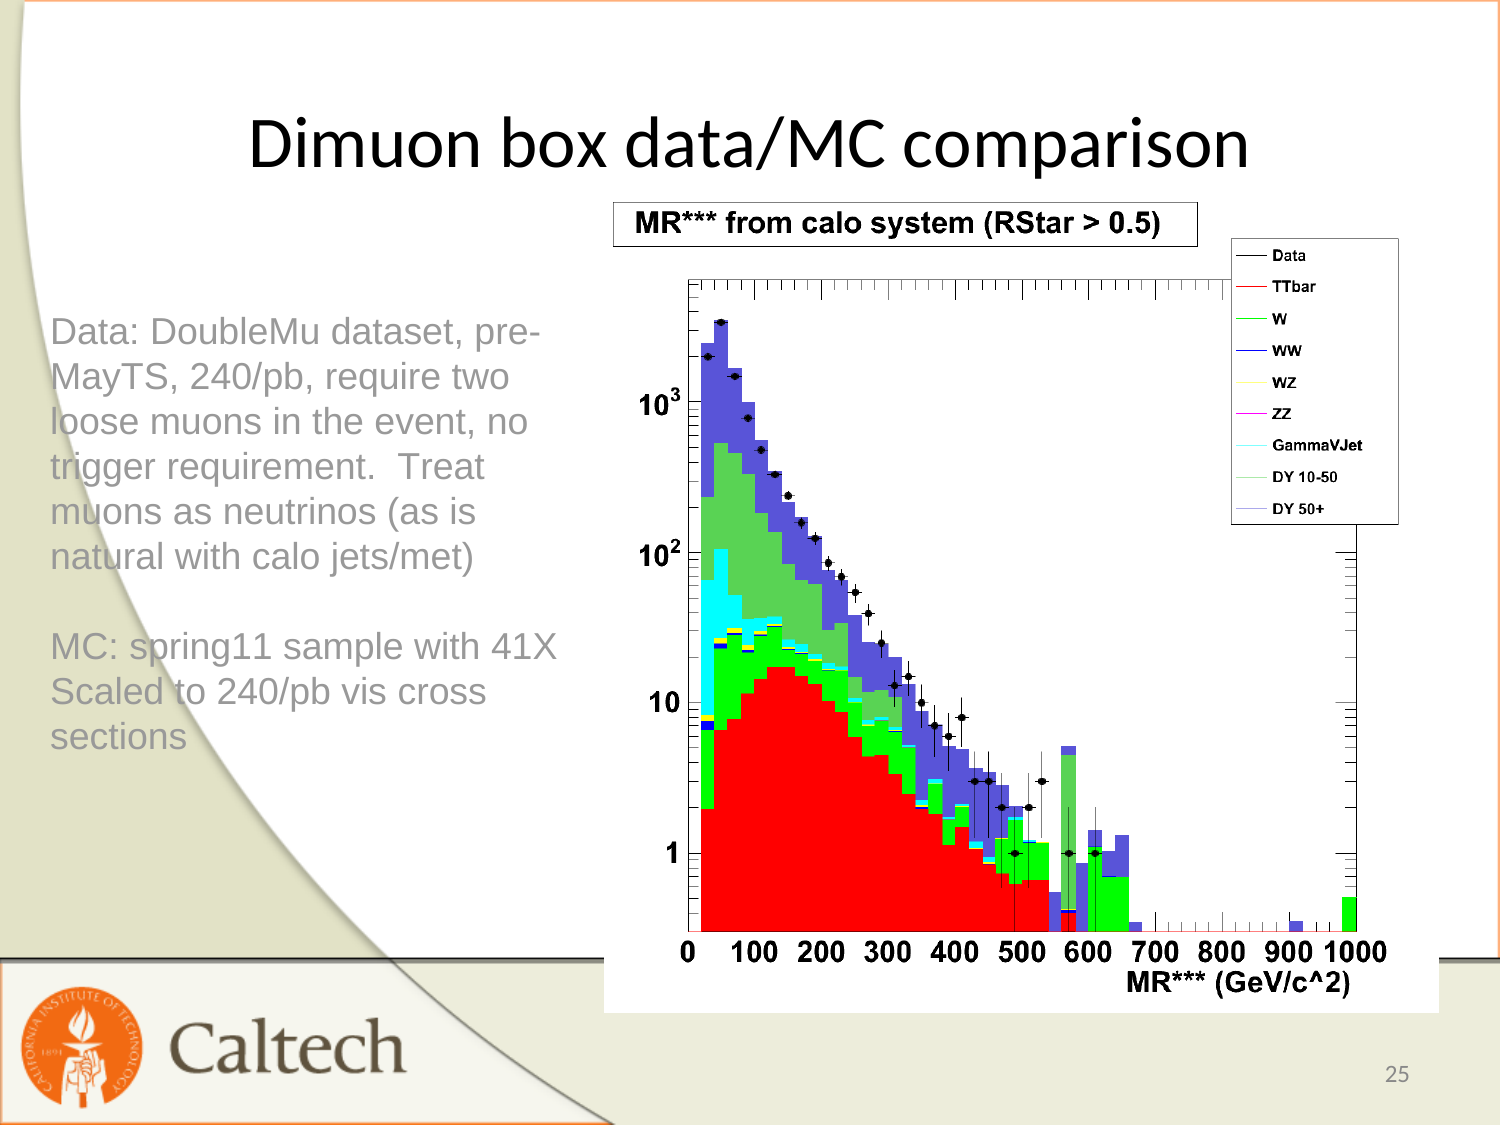

# Dimuon box data/MC comparison
Data: DoubleMu dataset, pre-MayTS, 240/pb, require two loose muons in the event, no trigger requirement. Treat muons as neutrinos (as is natural with calo jets/met)
MC: spring11 sample with 41X
Scaled to 240/pb vis cross sections
Yi Chen, LQ3 Meeting, June 17, 2011
25